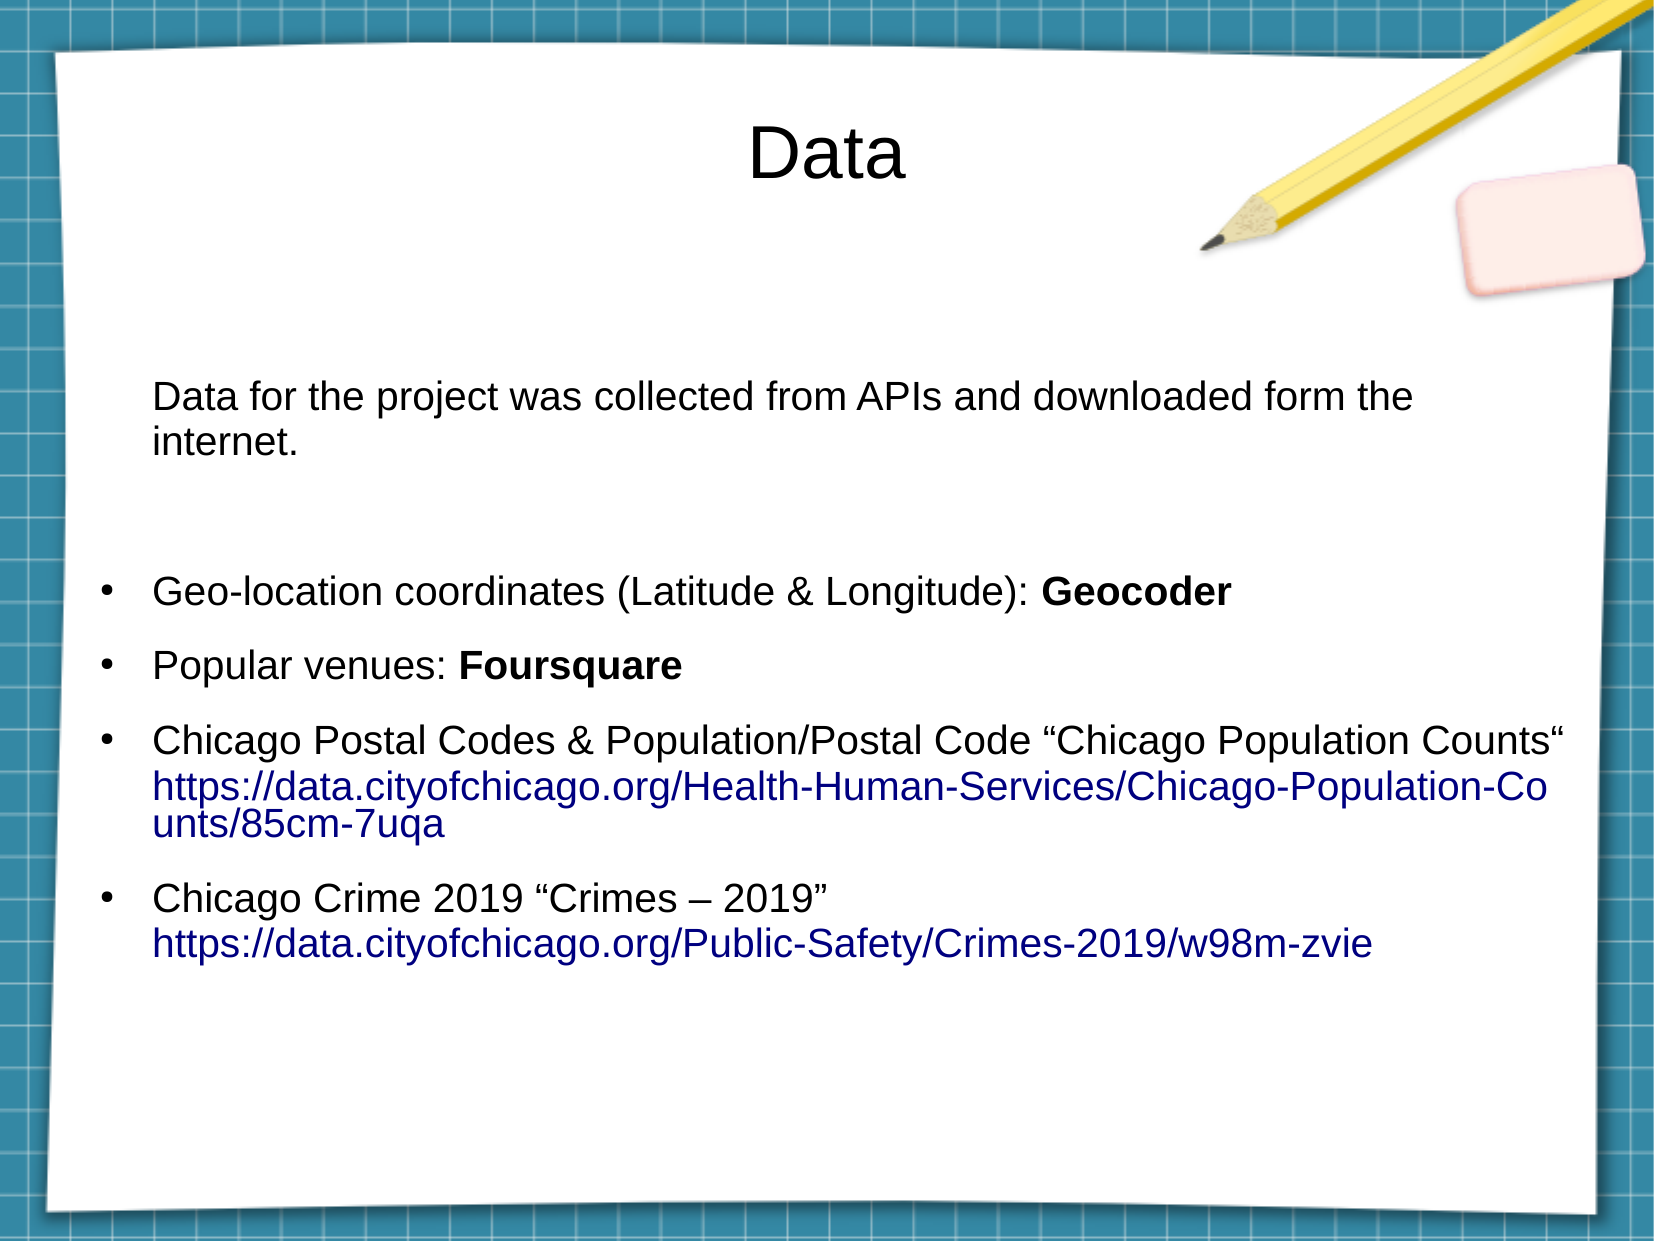

# Data
Data for the project was collected from APIs and downloaded form the internet.
Geo-location coordinates (Latitude & Longitude): Geocoder
Popular venues: Foursquare
Chicago Postal Codes & Population/Postal Code “Chicago Population Counts“ https://data.cityofchicago.org/Health-Human-Services/Chicago-Population-Counts/85cm-7uqa
Chicago Crime 2019 “Crimes – 2019” https://data.cityofchicago.org/Public-Safety/Crimes-2019/w98m-zvie